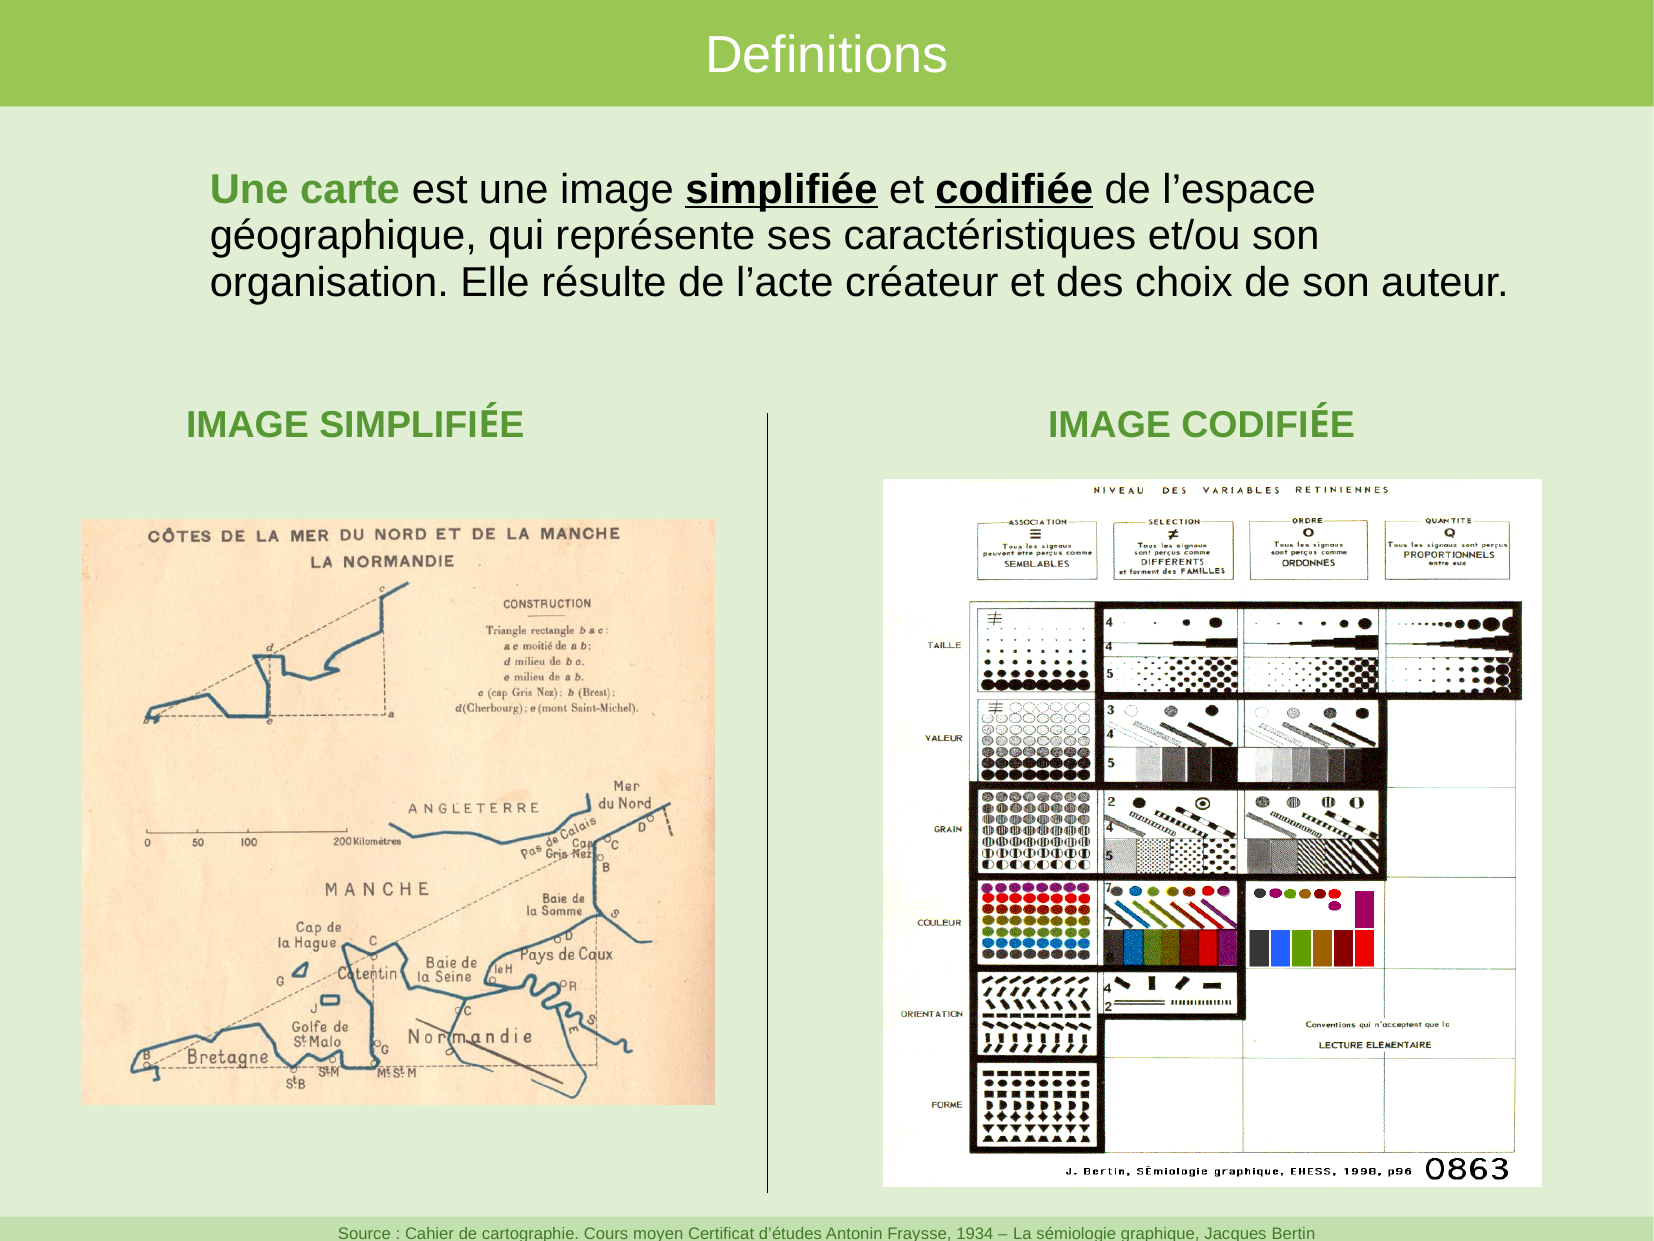

# Definitions
Une carte est une image simplifiée et codifiée de l’espace
géographique, qui représente ses caractéristiques et/ou son organisation. Elle résulte de l’acte créateur et des choix de son auteur.
IMAGE SIMPLIFIÉE
IMAGE CODIFIÉE
Source : Cahier de cartographie. Cours moyen Certificat d’études Antonin Fraysse, 1934 – La sémiologie graphique, Jacques Bertin